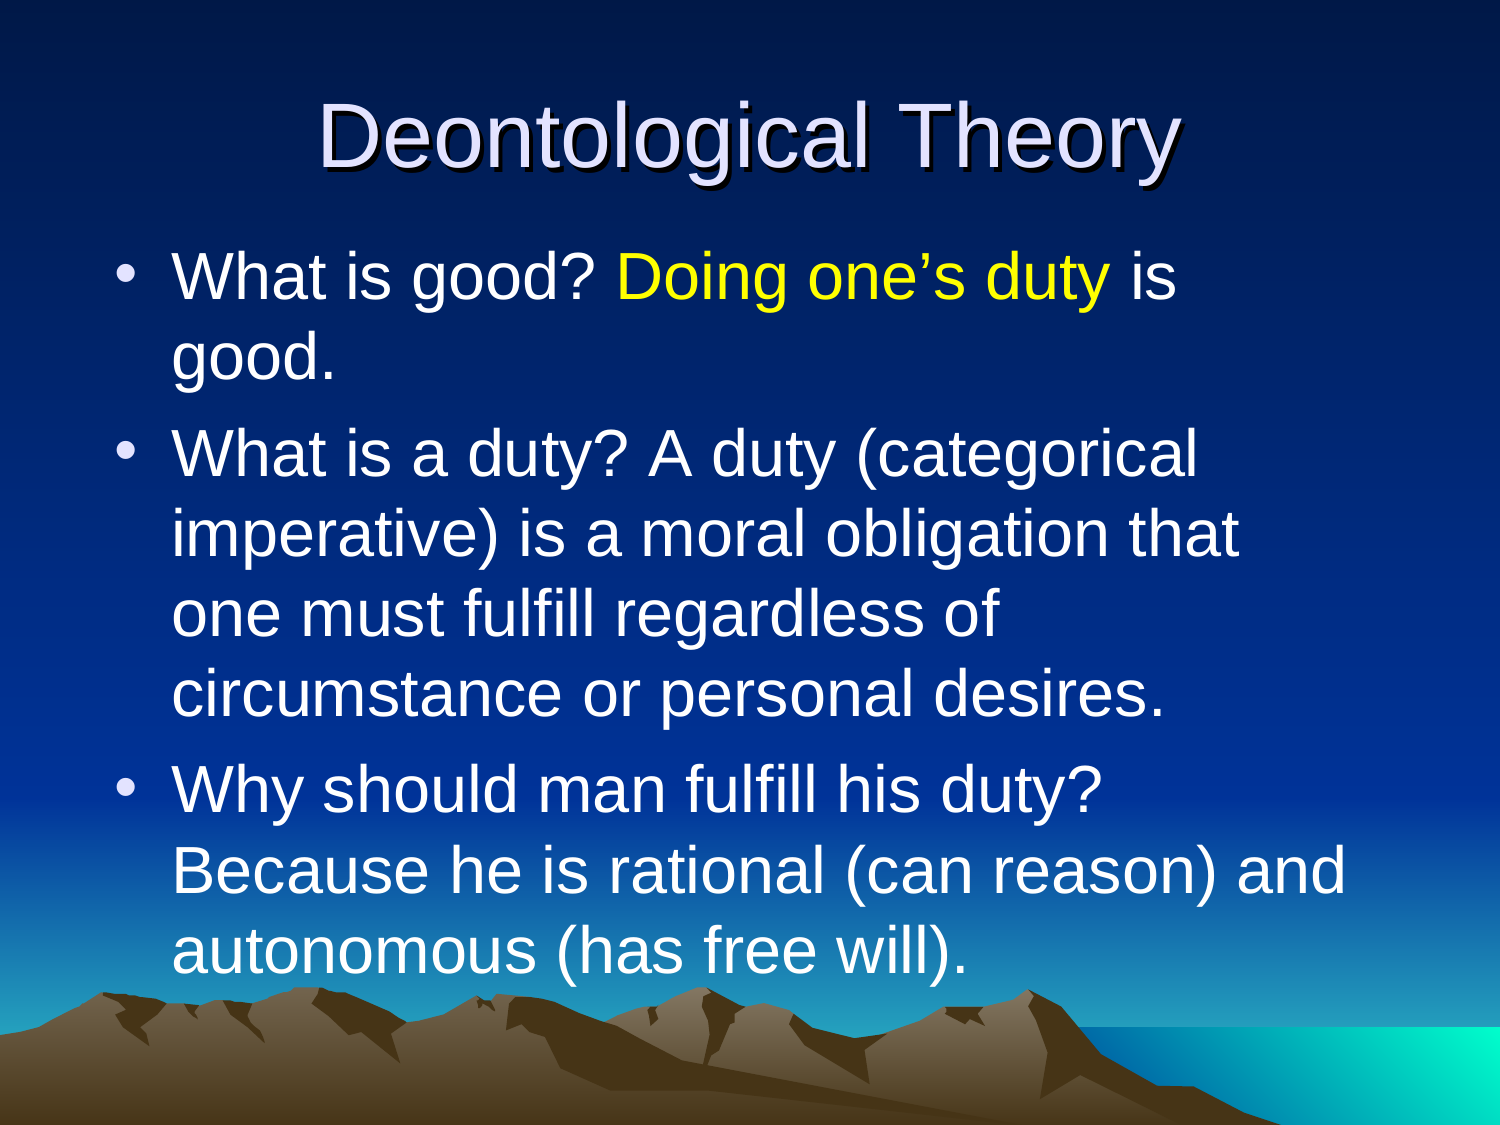

# Deontological Theory
What is good? Doing one’s duty is good.
What is a duty? A duty (categorical imperative) is a moral obligation that one must fulfill regardless of circumstance or personal desires.
Why should man fulfill his duty? Because he is rational (can reason) and autonomous (has free will).